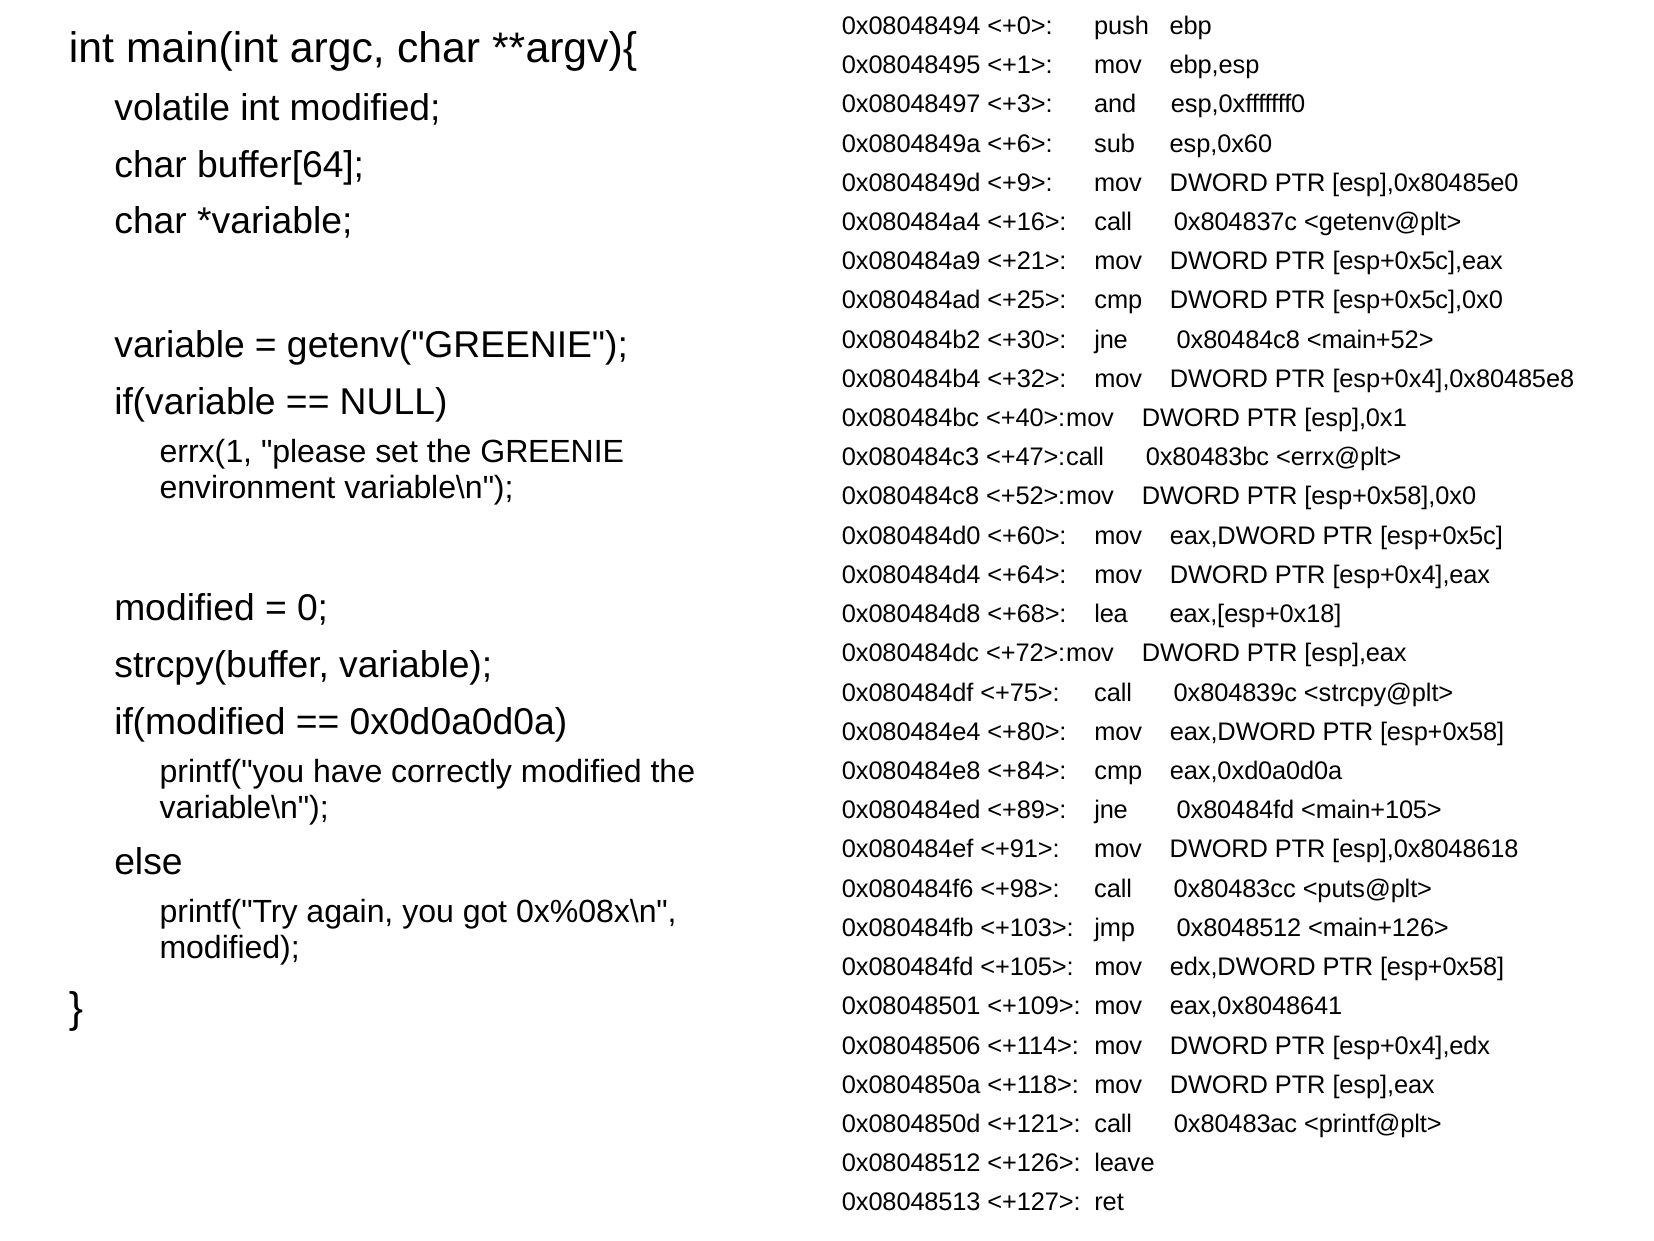

0x08048494 <+0>:	 push ebp
0x08048495 <+1>:	 mov ebp,esp
0x08048497 <+3>:	 and esp,0xfffffff0
0x0804849a <+6>:	 sub esp,0x60
0x0804849d <+9>:	 mov DWORD PTR [esp],0x80485e0
0x080484a4 <+16>:	call 0x804837c <getenv@plt>
0x080484a9 <+21>:	mov DWORD PTR [esp+0x5c],eax
0x080484ad <+25>:	cmp DWORD PTR [esp+0x5c],0x0
0x080484b2 <+30>:	jne 0x80484c8 <main+52>
0x080484b4 <+32>:	mov DWORD PTR [esp+0x4],0x80485e8
0x080484bc <+40>:	mov DWORD PTR [esp],0x1
0x080484c3 <+47>:	call 0x80483bc <errx@plt>
0x080484c8 <+52>:	mov DWORD PTR [esp+0x58],0x0
0x080484d0 <+60>:	mov eax,DWORD PTR [esp+0x5c]
0x080484d4 <+64>:	mov DWORD PTR [esp+0x4],eax
0x080484d8 <+68>:	lea eax,[esp+0x18]
0x080484dc <+72>:	mov DWORD PTR [esp],eax
0x080484df <+75>:	 call 0x804839c <strcpy@plt>
0x080484e4 <+80>:	mov eax,DWORD PTR [esp+0x58]
0x080484e8 <+84>:	cmp eax,0xd0a0d0a
0x080484ed <+89>:	jne 0x80484fd <main+105>
0x080484ef <+91>:	 mov DWORD PTR [esp],0x8048618
0x080484f6 <+98>:	 call 0x80483cc <puts@plt>
0x080484fb <+103>:	jmp 0x8048512 <main+126>
0x080484fd <+105>:	mov edx,DWORD PTR [esp+0x58]
0x08048501 <+109>:	mov eax,0x8048641
0x08048506 <+114>:	mov DWORD PTR [esp+0x4],edx
0x0804850a <+118>:	mov DWORD PTR [esp],eax
0x0804850d <+121>:	call 0x80483ac <printf@plt>
0x08048512 <+126>:	leave
0x08048513 <+127>:	ret
# int main(int argc, char **argv){
volatile int modified;
char buffer[64];
char *variable;
variable = getenv("GREENIE");
if(variable == NULL)
errx(1, "please set the GREENIE environment variable\n");
modified = 0;
strcpy(buffer, variable);
if(modified == 0x0d0a0d0a)
printf("you have correctly modified the variable\n");
else
printf("Try again, you got 0x%08x\n", modified);
}